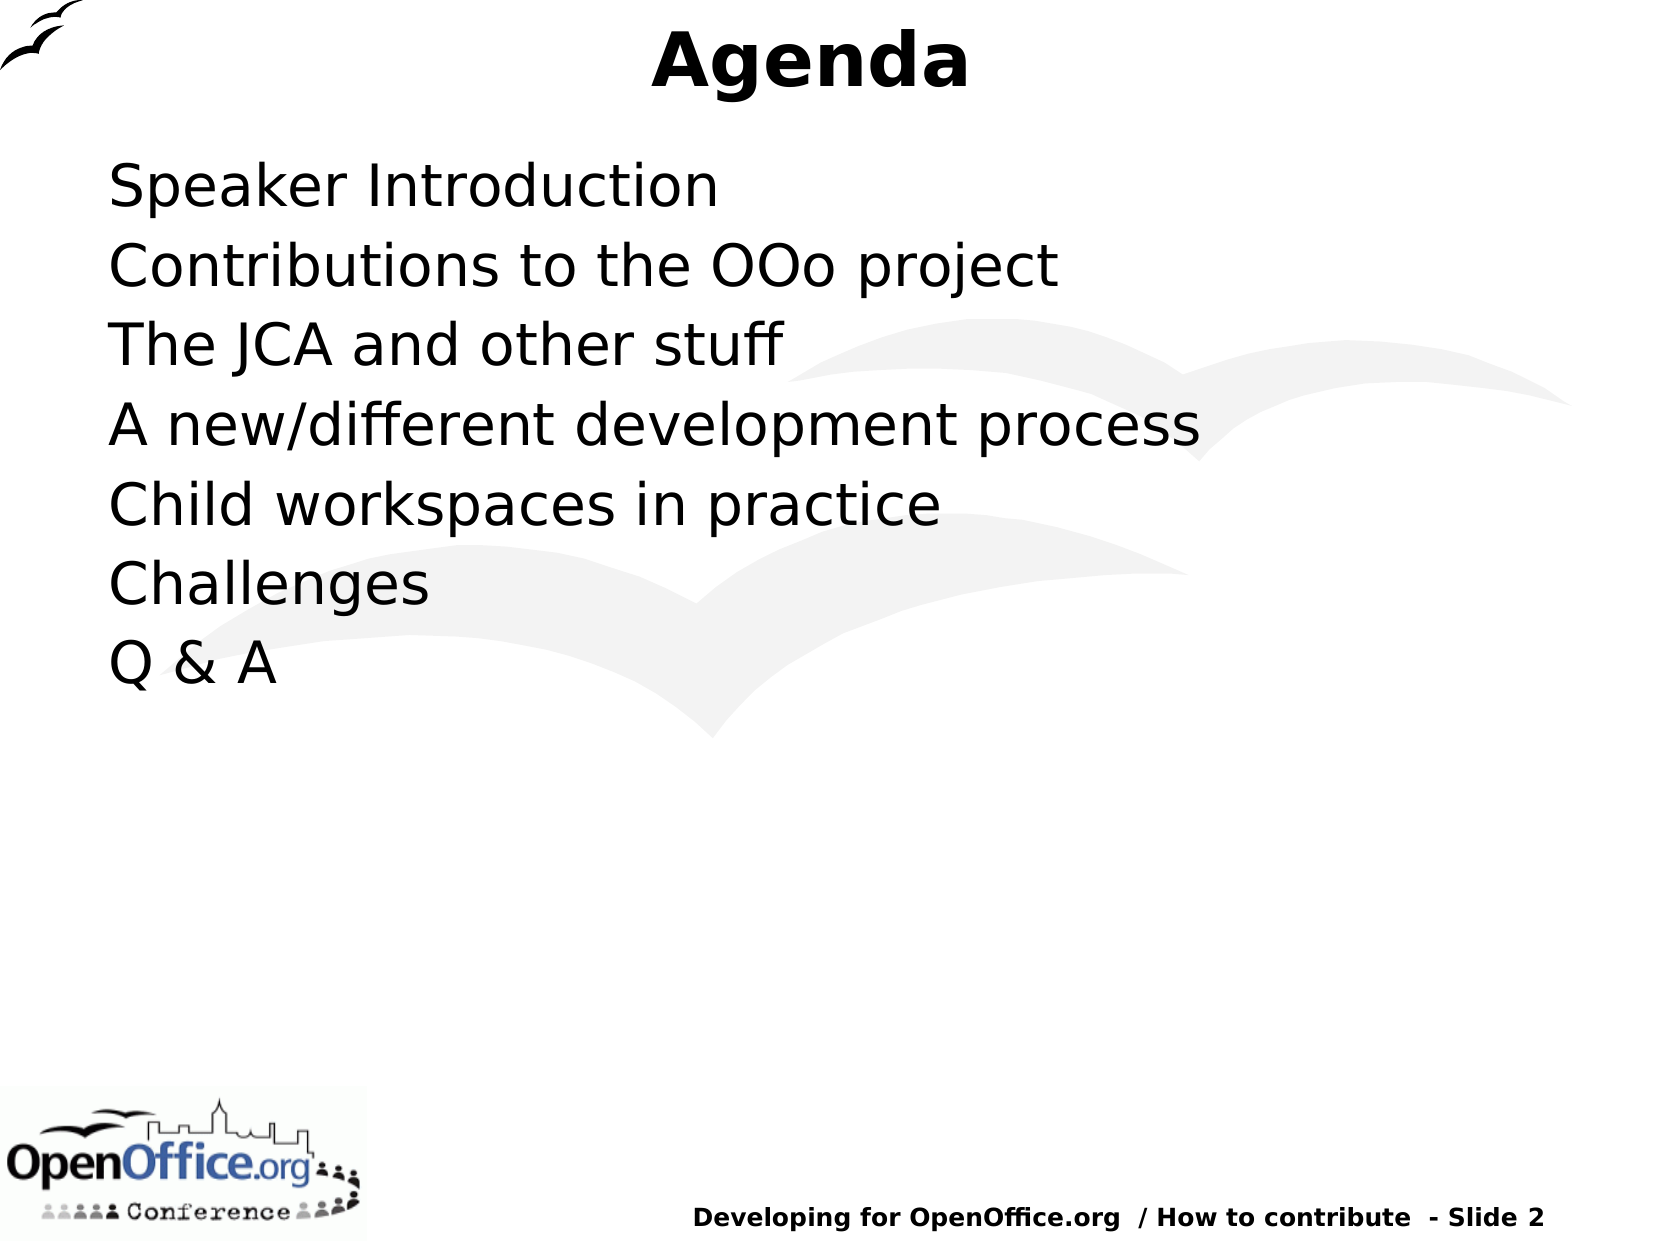

# Agenda
Speaker Introduction
Contributions to the OOo project
The JCA and other stuff
A new/different development process
Child workspaces in practice
Challenges
Q & A